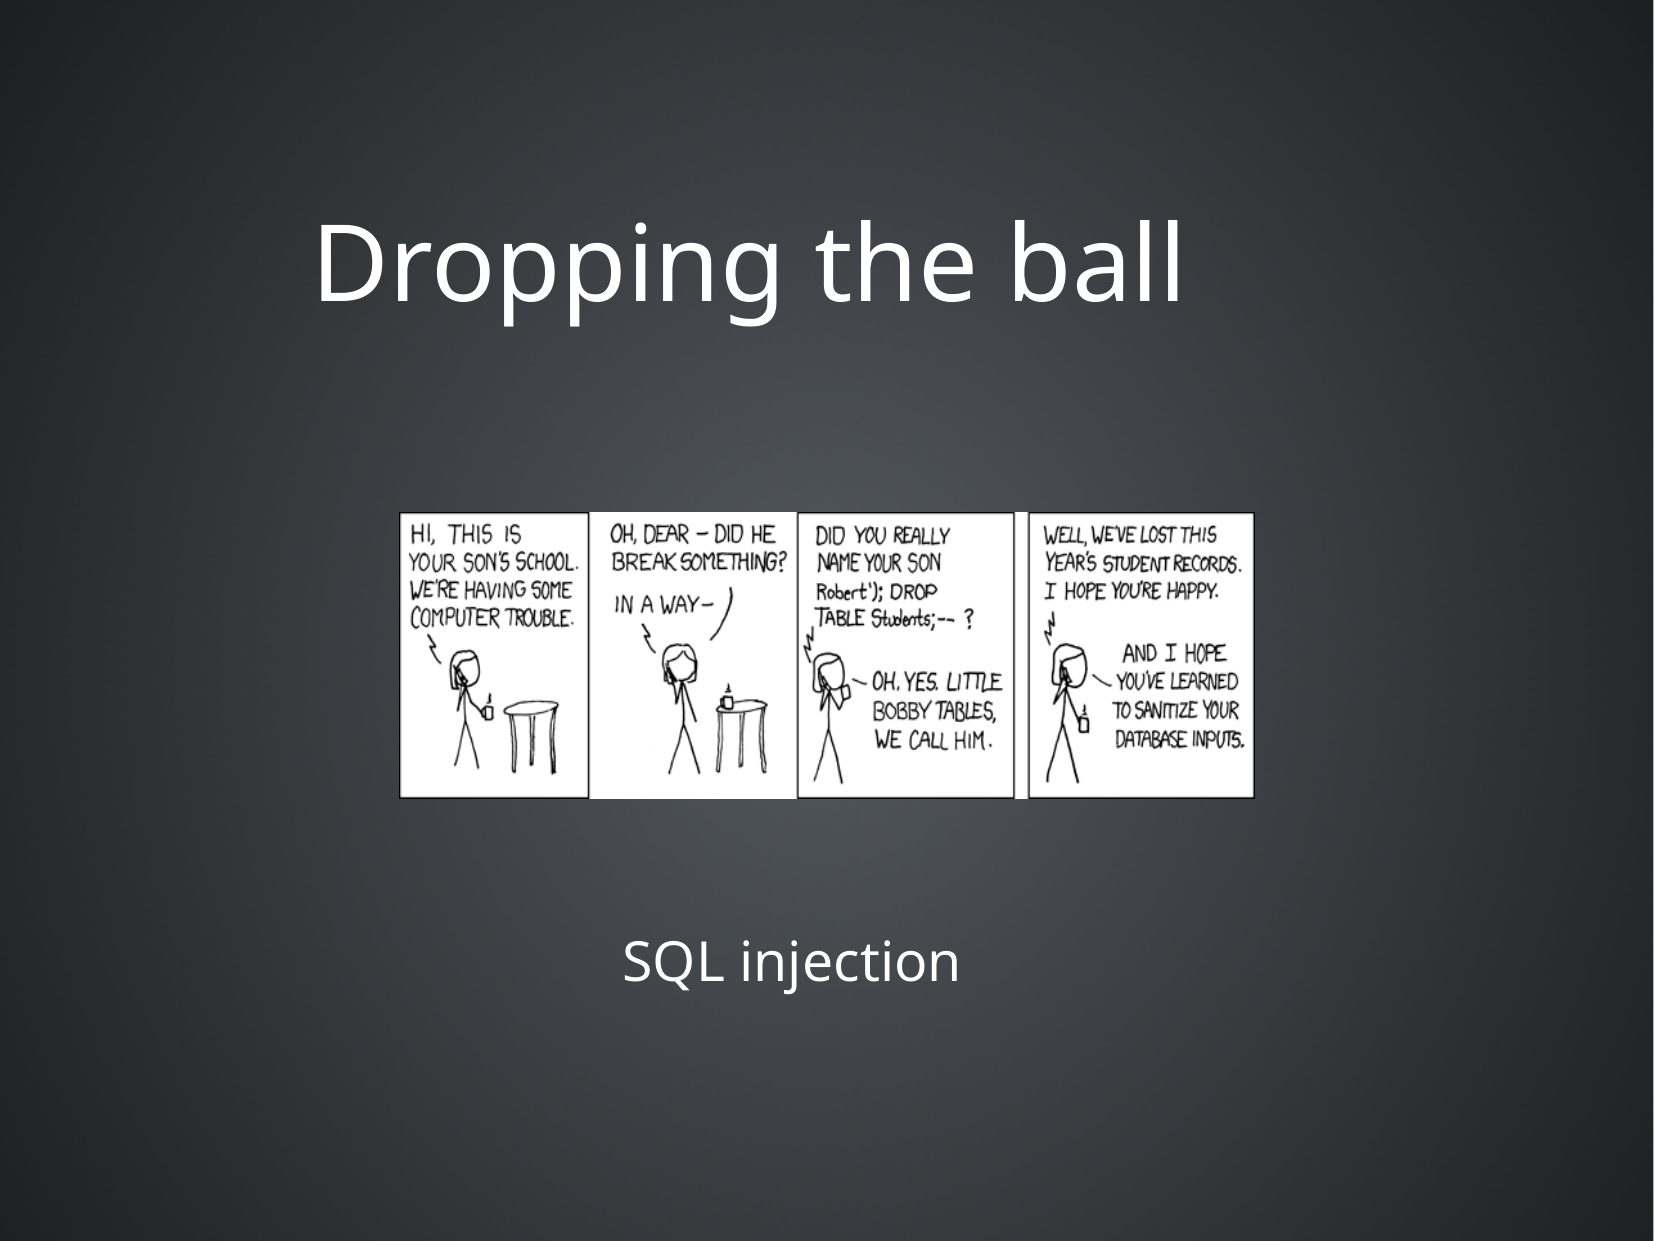

Dropping the ball
Dropping the ball
SQL injection
SQL injection